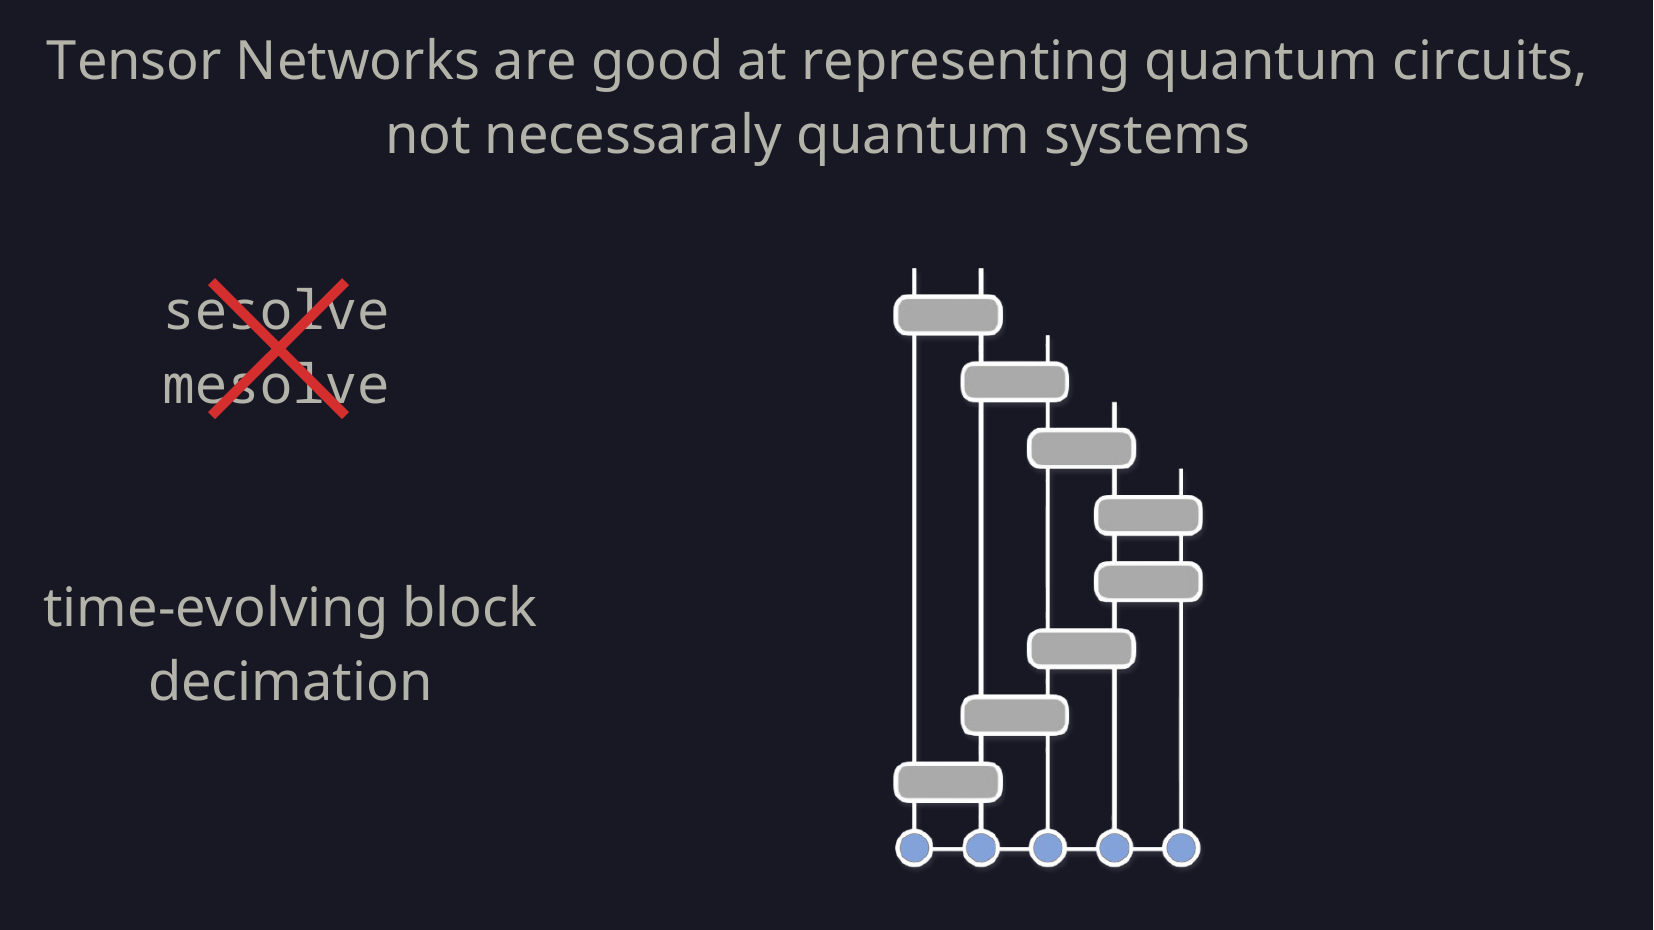

Tensor Networks are good at representing quantum circuits, not necessaraly quantum systems
sesolve
mesolve
time-evolving block decimation